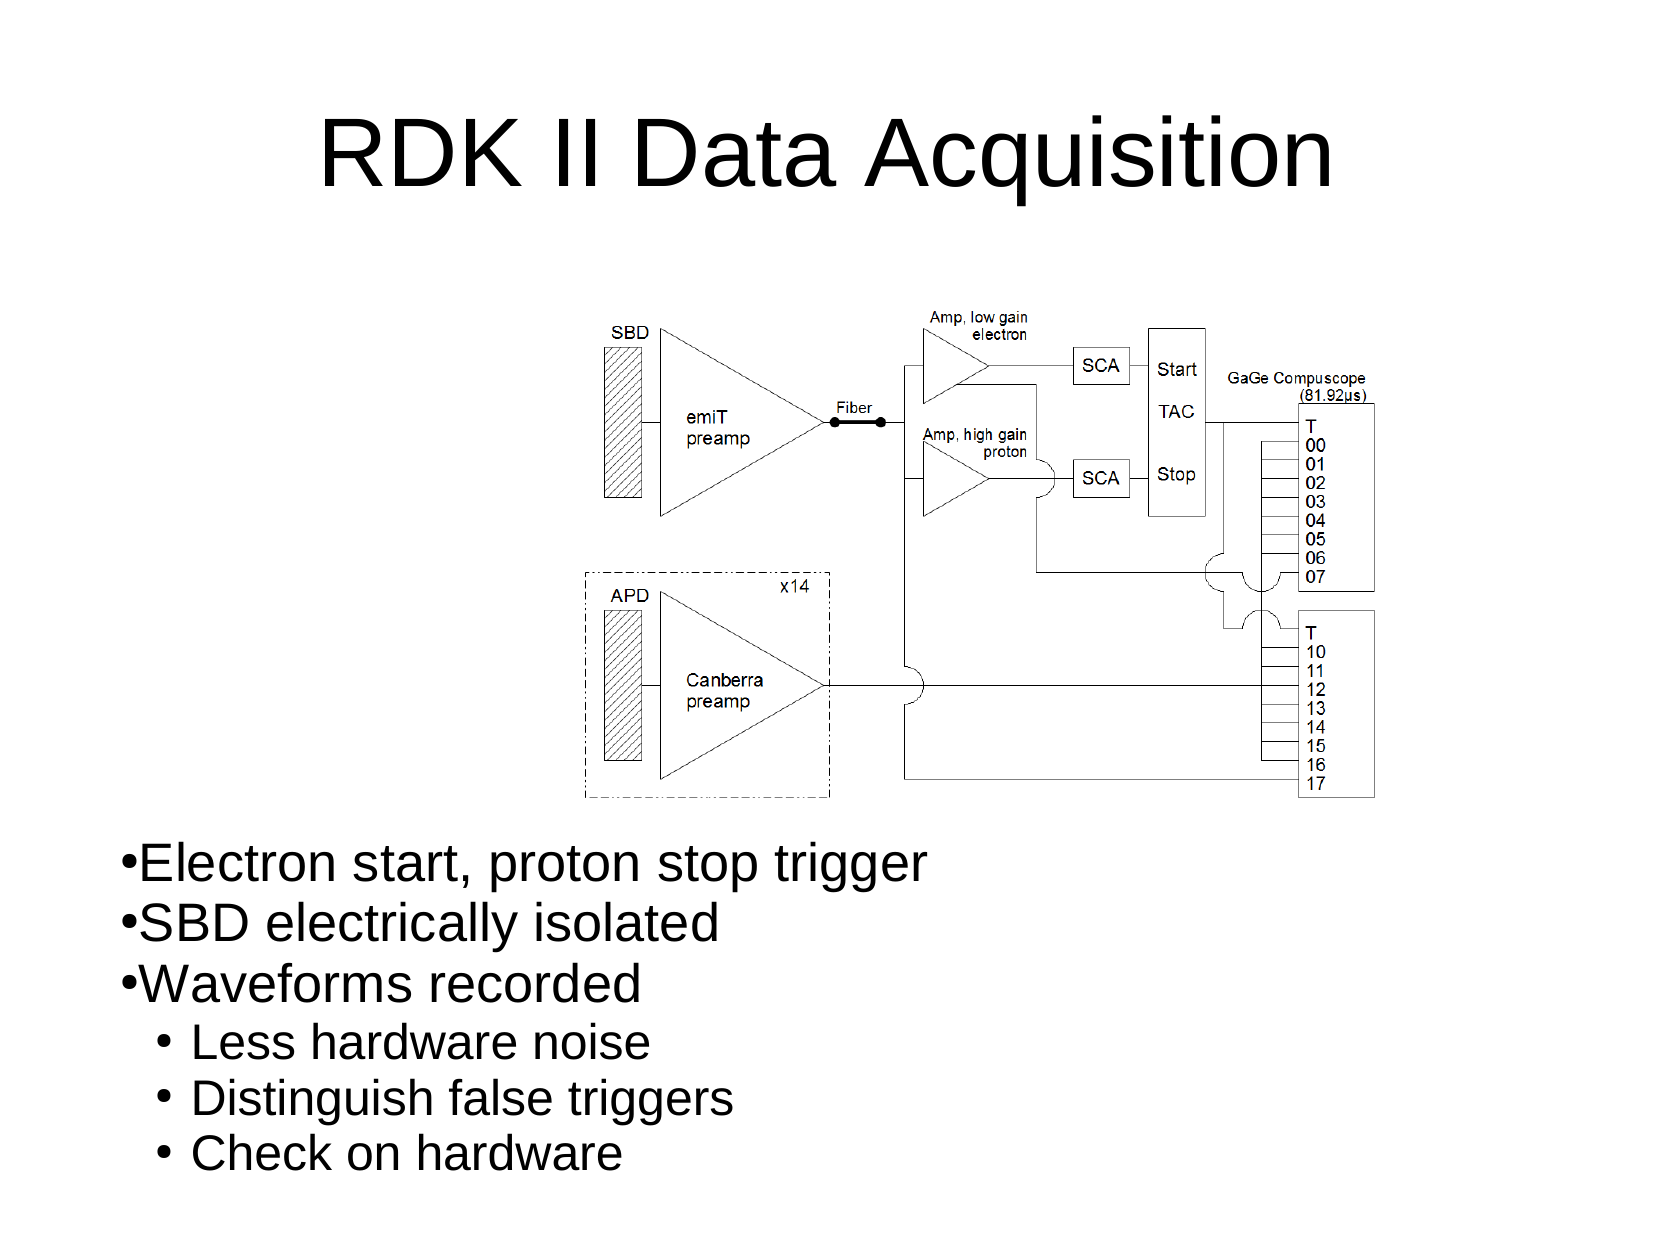

# RDK II Data Acquisition
Electron start, proton stop trigger
SBD electrically isolated
Waveforms recorded
Less hardware noise
Distinguish false triggers
Check on hardware